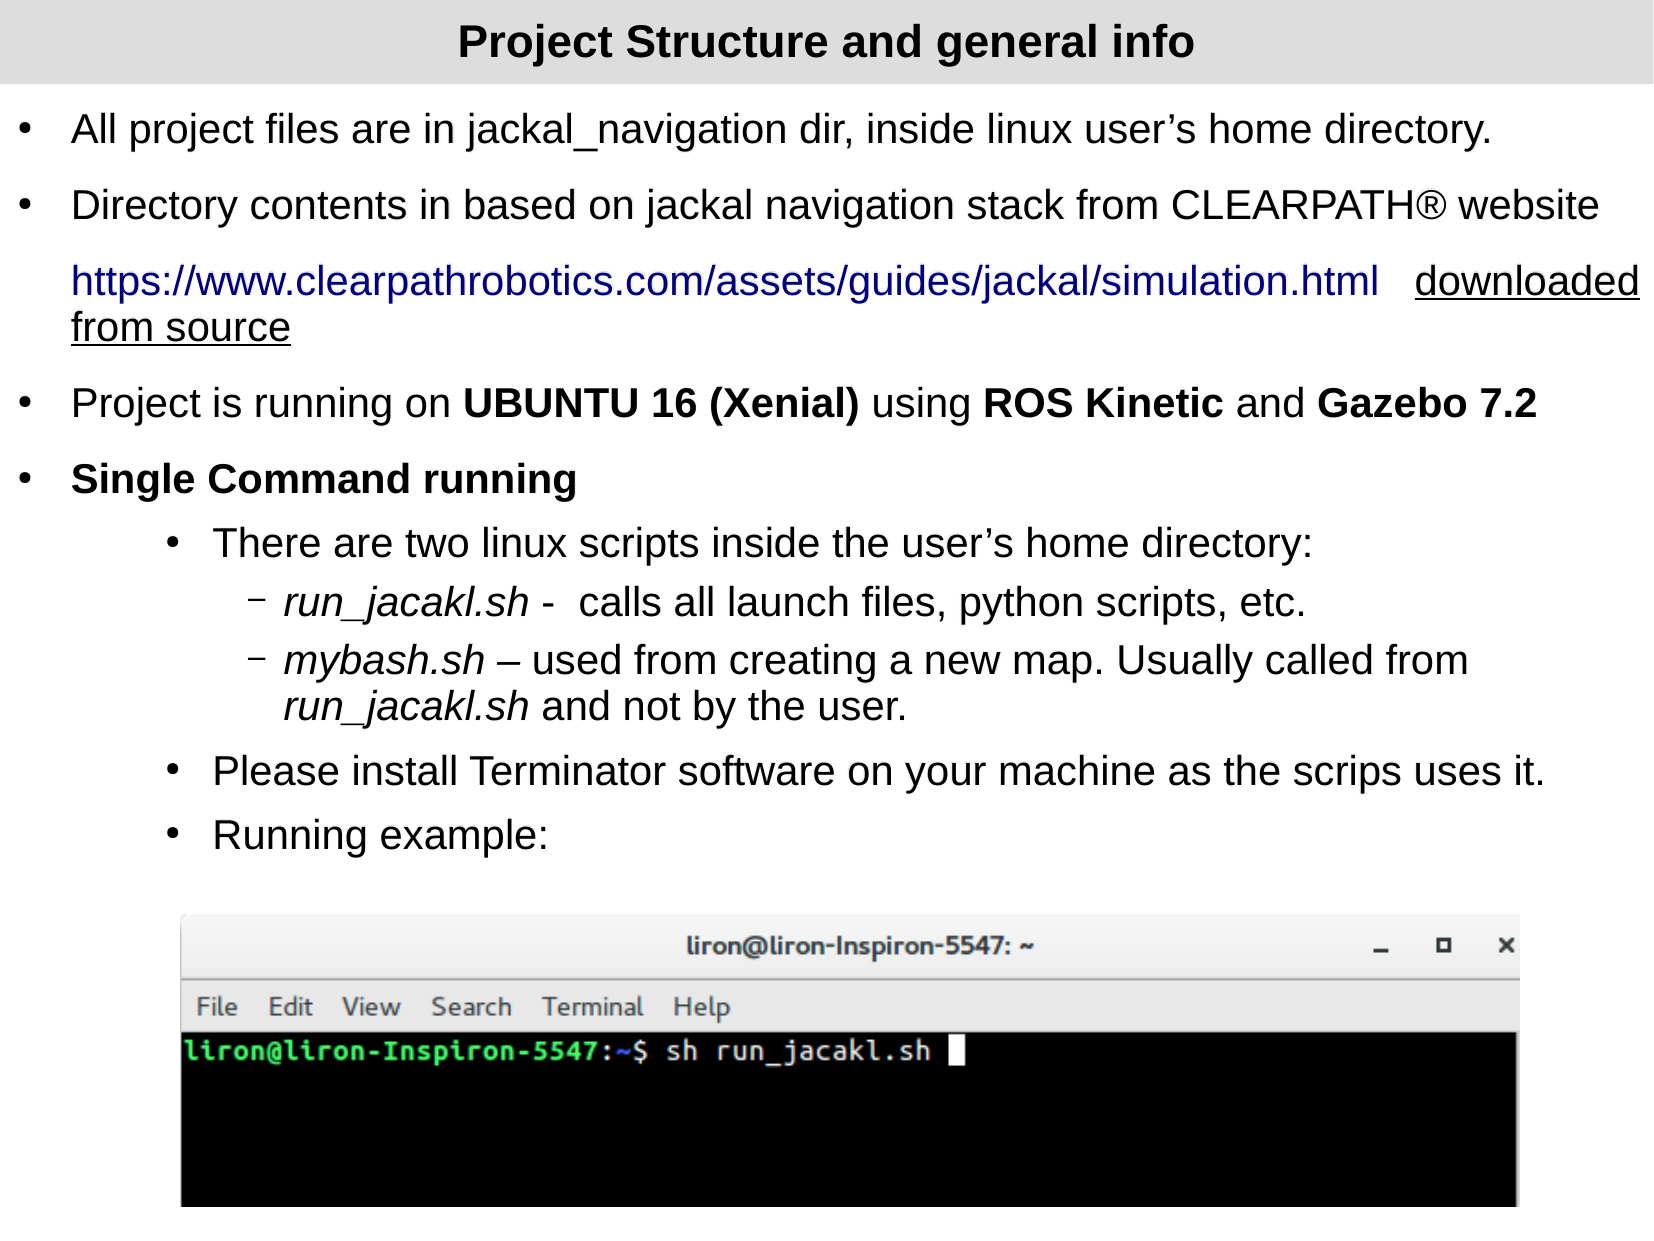

# Project Structure and general info
All project files are in jackal_navigation dir, inside linux user’s home directory.
Directory contents in based on jackal navigation stack from CLEARPATH® website
https://www.clearpathrobotics.com/assets/guides/jackal/simulation.html downloaded from source
Project is running on UBUNTU 16 (Xenial) using ROS Kinetic and Gazebo 7.2
Single Command running
There are two linux scripts inside the user’s home directory:
run_jacakl.sh - calls all launch files, python scripts, etc.
mybash.sh – used from creating a new map. Usually called from run_jacakl.sh and not by the user.
Please install Terminator software on your machine as the scrips uses it.
Running example: